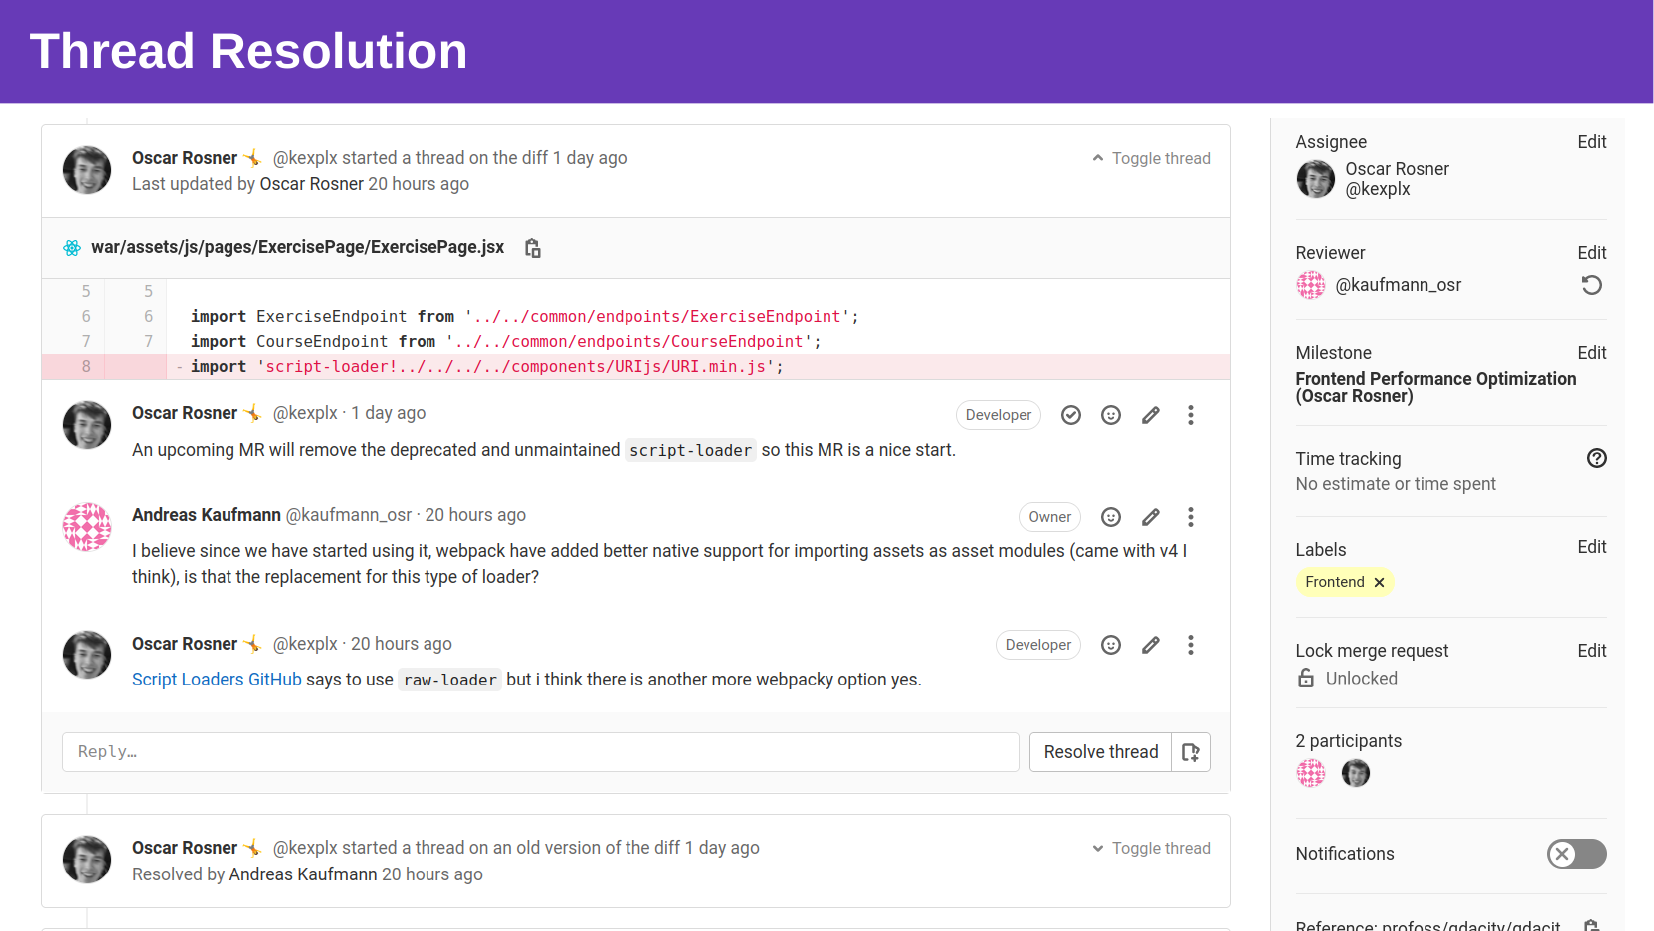

# Thread Resolution
Commercial Open Source Startups
21
© 2021 Dirk Riehle - Some Rights Reserved